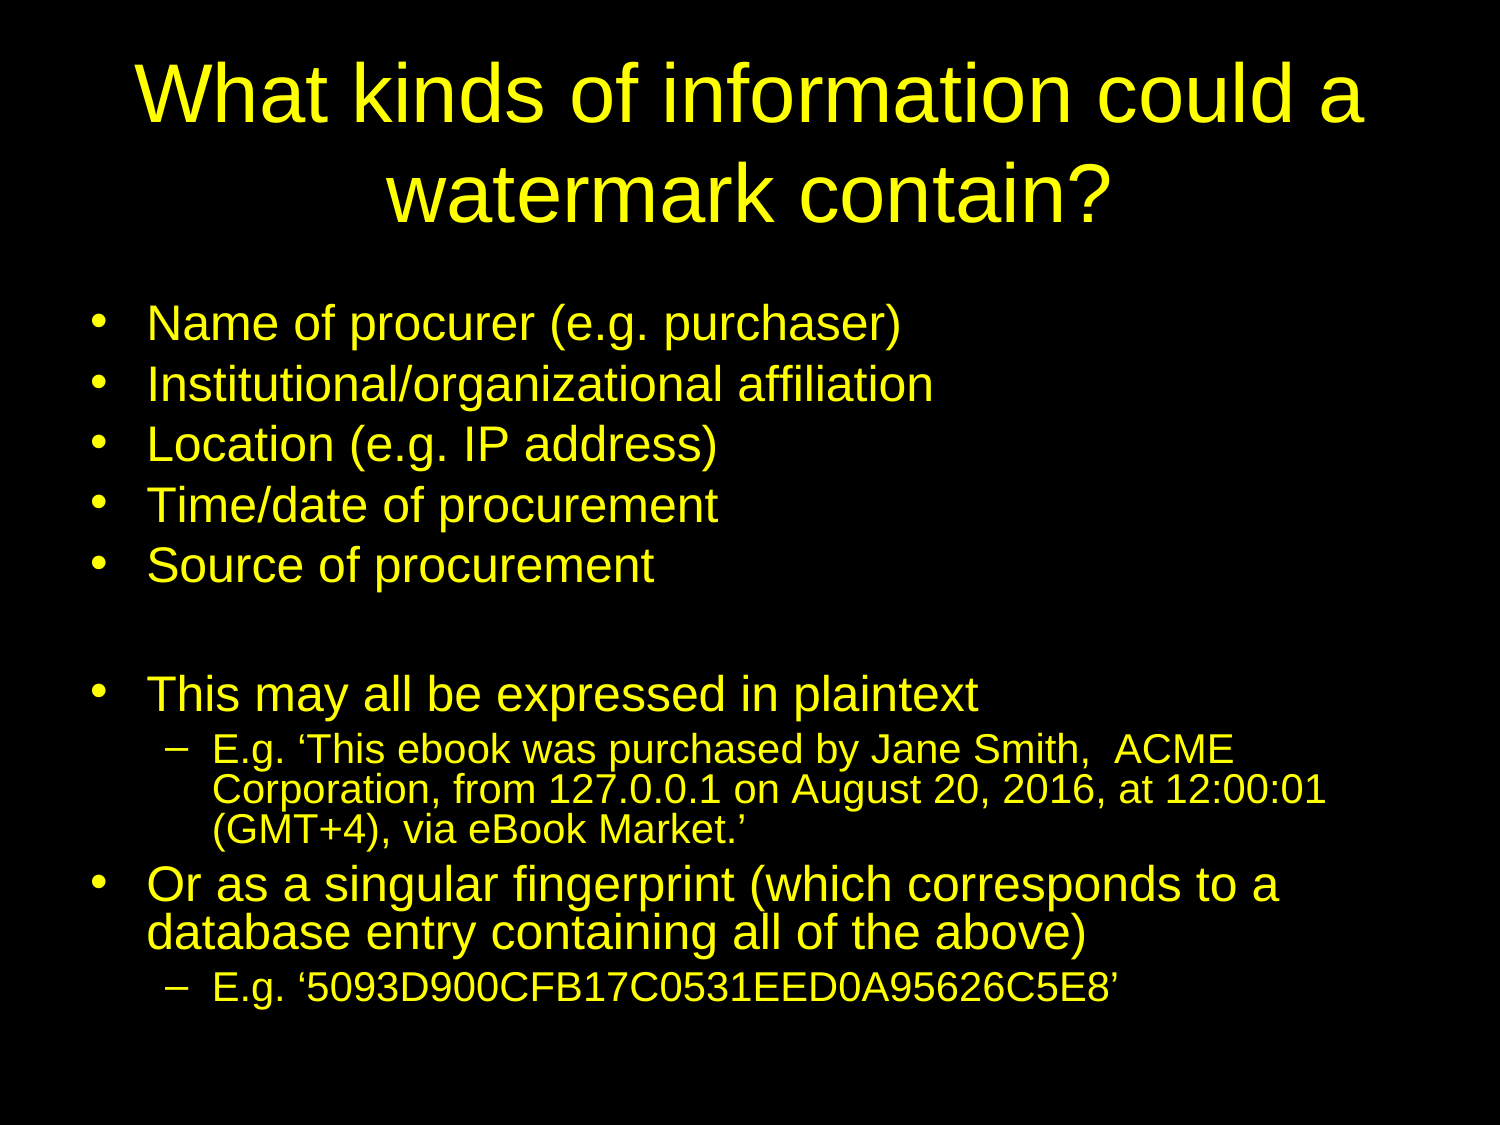

# What kinds of information could a watermark contain?
Name of procurer (e.g. purchaser)
Institutional/organizational affiliation
Location (e.g. IP address)
Time/date of procurement
Source of procurement
This may all be expressed in plaintext
E.g. ‘This ebook was purchased by Jane Smith, ACME Corporation, from 127.0.0.1 on August 20, 2016, at 12:00:01 (GMT+4), via eBook Market.’
Or as a singular fingerprint (which corresponds to a database entry containing all of the above)
E.g. ‘5093D900CFB17C0531EED0A95626C5E8’